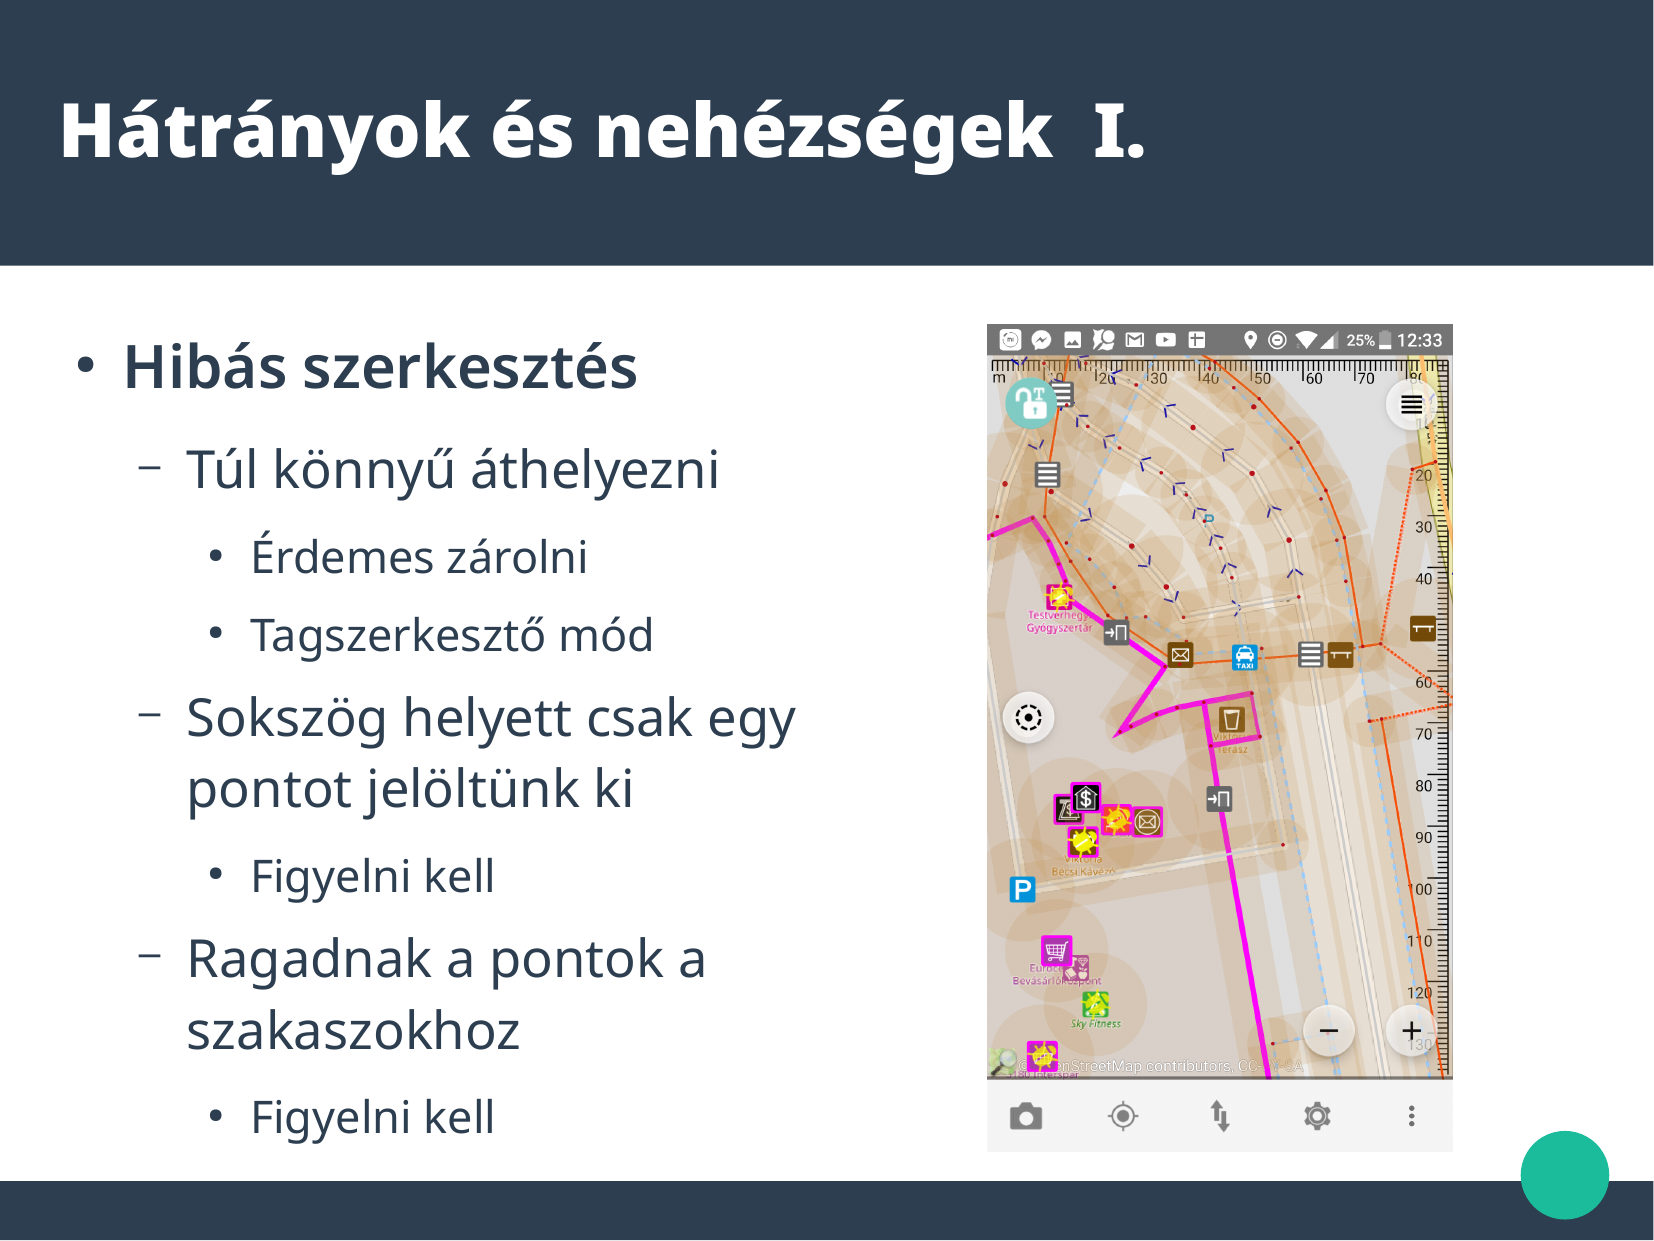

# Hátrányok és nehézségek I.
Hibás szerkesztés
Túl könnyű áthelyezni
Érdemes zárolni
Tagszerkesztő mód
Sokszög helyett csak egy pontot jelöltünk ki
Figyelni kell
Ragadnak a pontok a szakaszokhoz
Figyelni kell